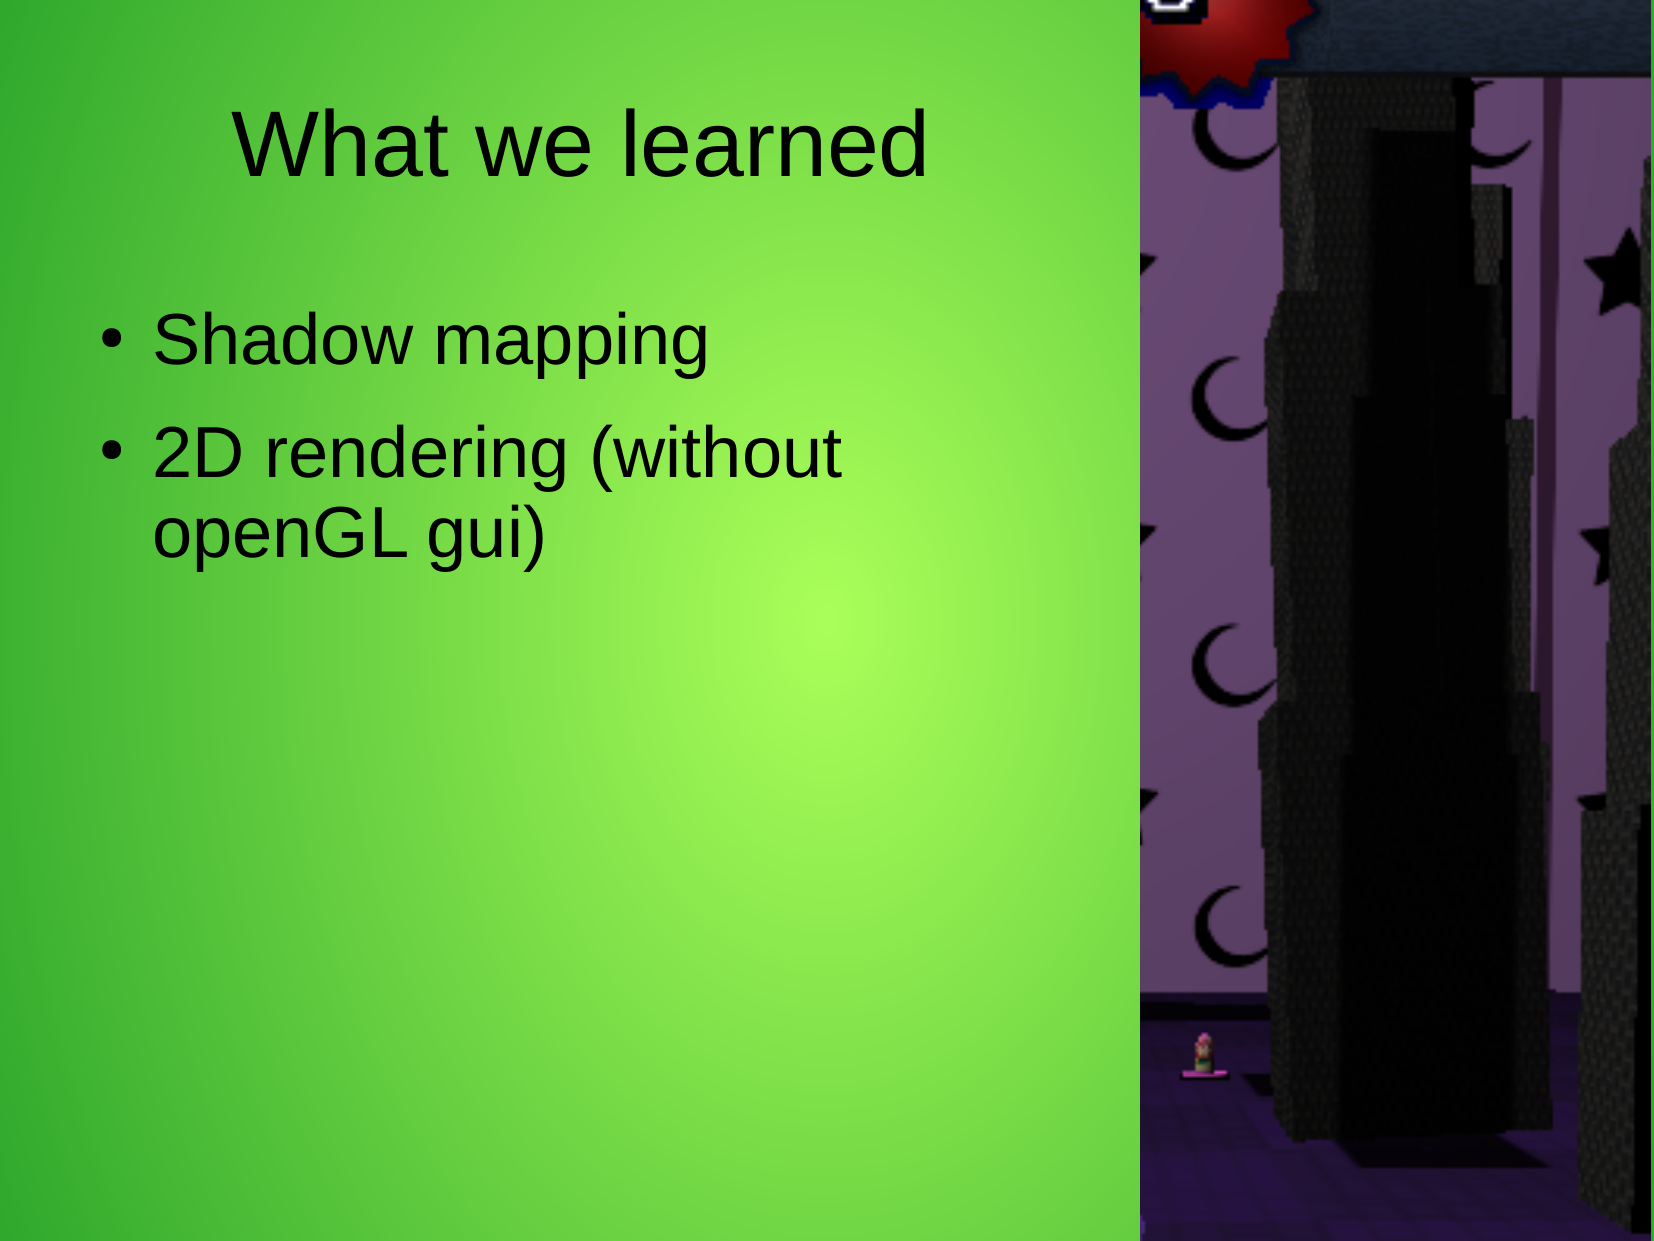

# What we learned
Shadow mapping
2D rendering (without openGL gui)